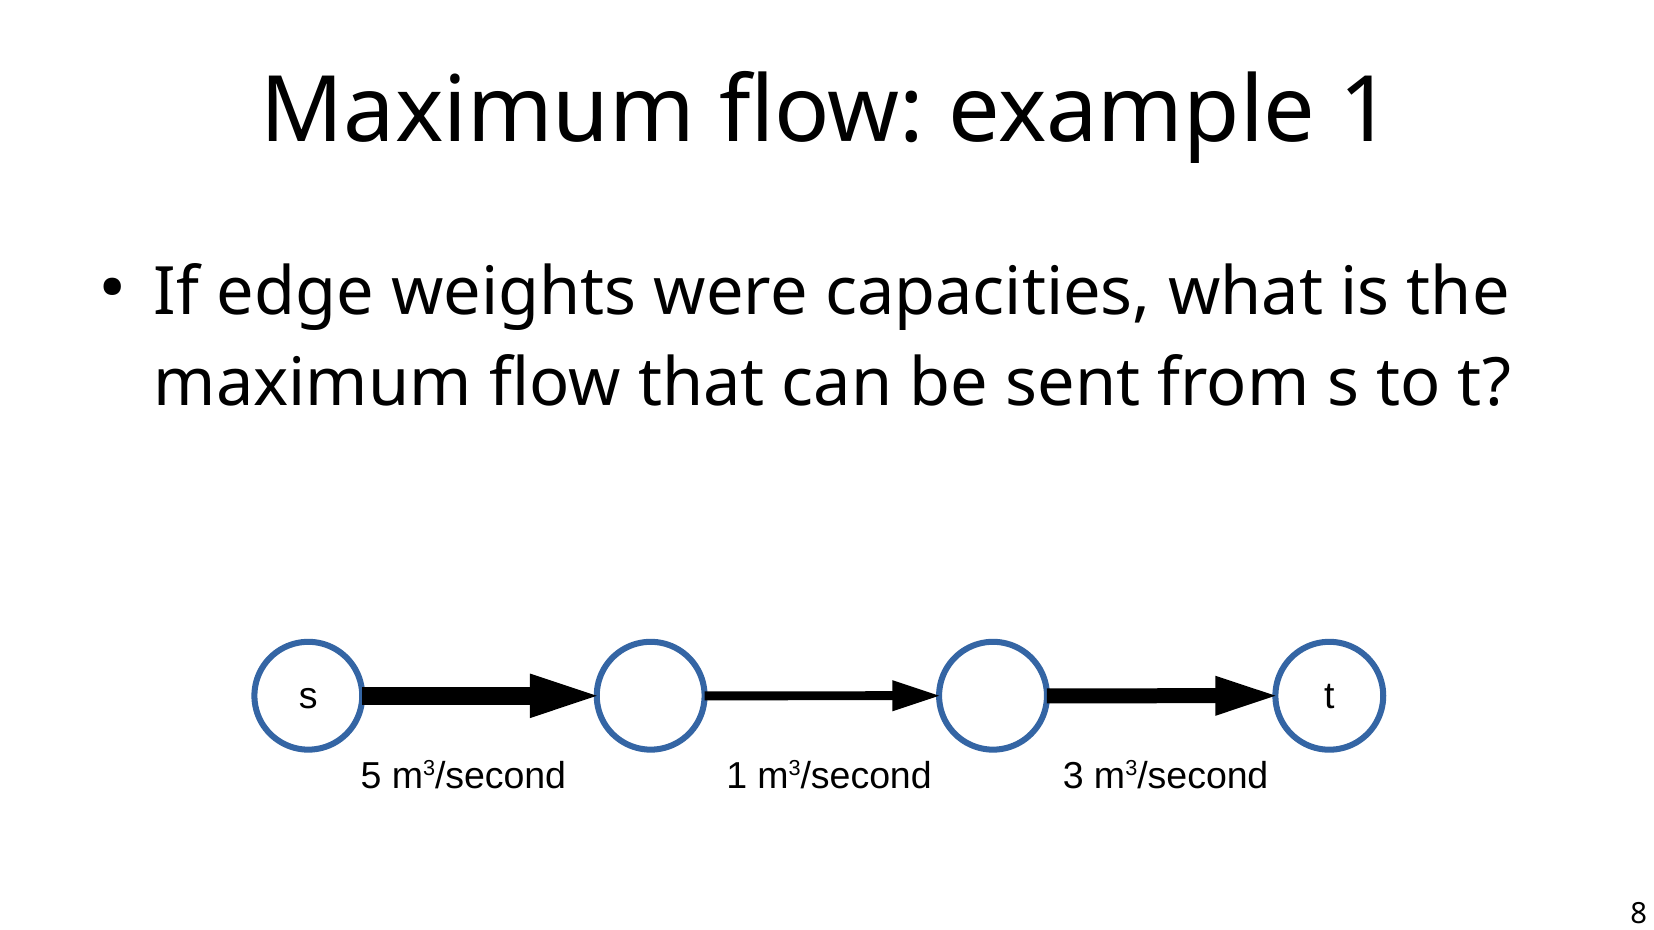

# Maximum flow: example 1
If edge weights were capacities, what is the maximum flow that can be sent from s to t?
t
s
5 m3/second
1 m3/second
3 m3/second
8